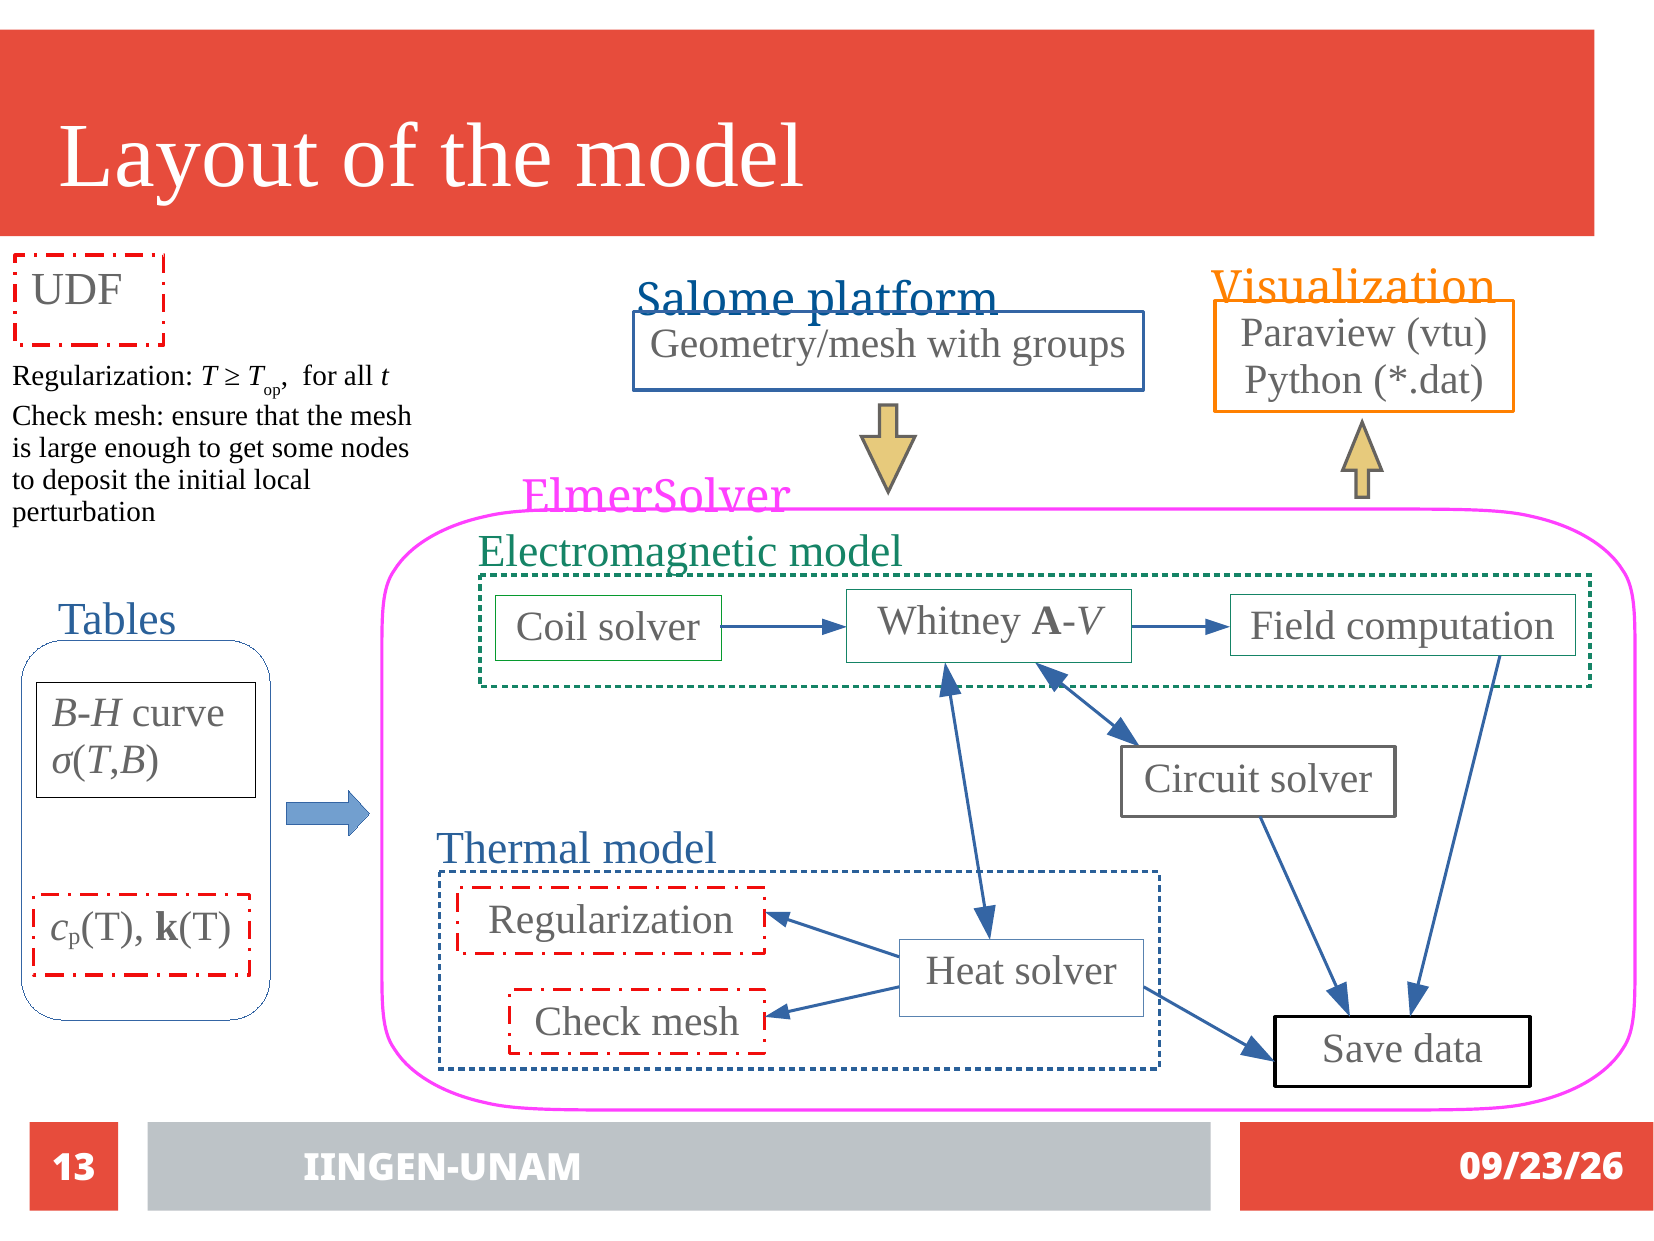

# Layout of the model
Visualization
UDF
Salome platform
Paraview (vtu)
Python (*.dat)
Geometry/mesh with groups
Regularization: T ≥ Top, for all t
Check mesh: ensure that the mesh is large enough to get some nodes to deposit the initial local perturbation
ElmerSolver
Electromagnetic model
Tables
Whitney A-V
Field computation
Coil solver
B-H curve
σ(T,B)
Circuit solver
Thermal model
Regularization
cp(T), k(T)
Heat solver
Check mesh
Save data
13
IINGEN-UNAM